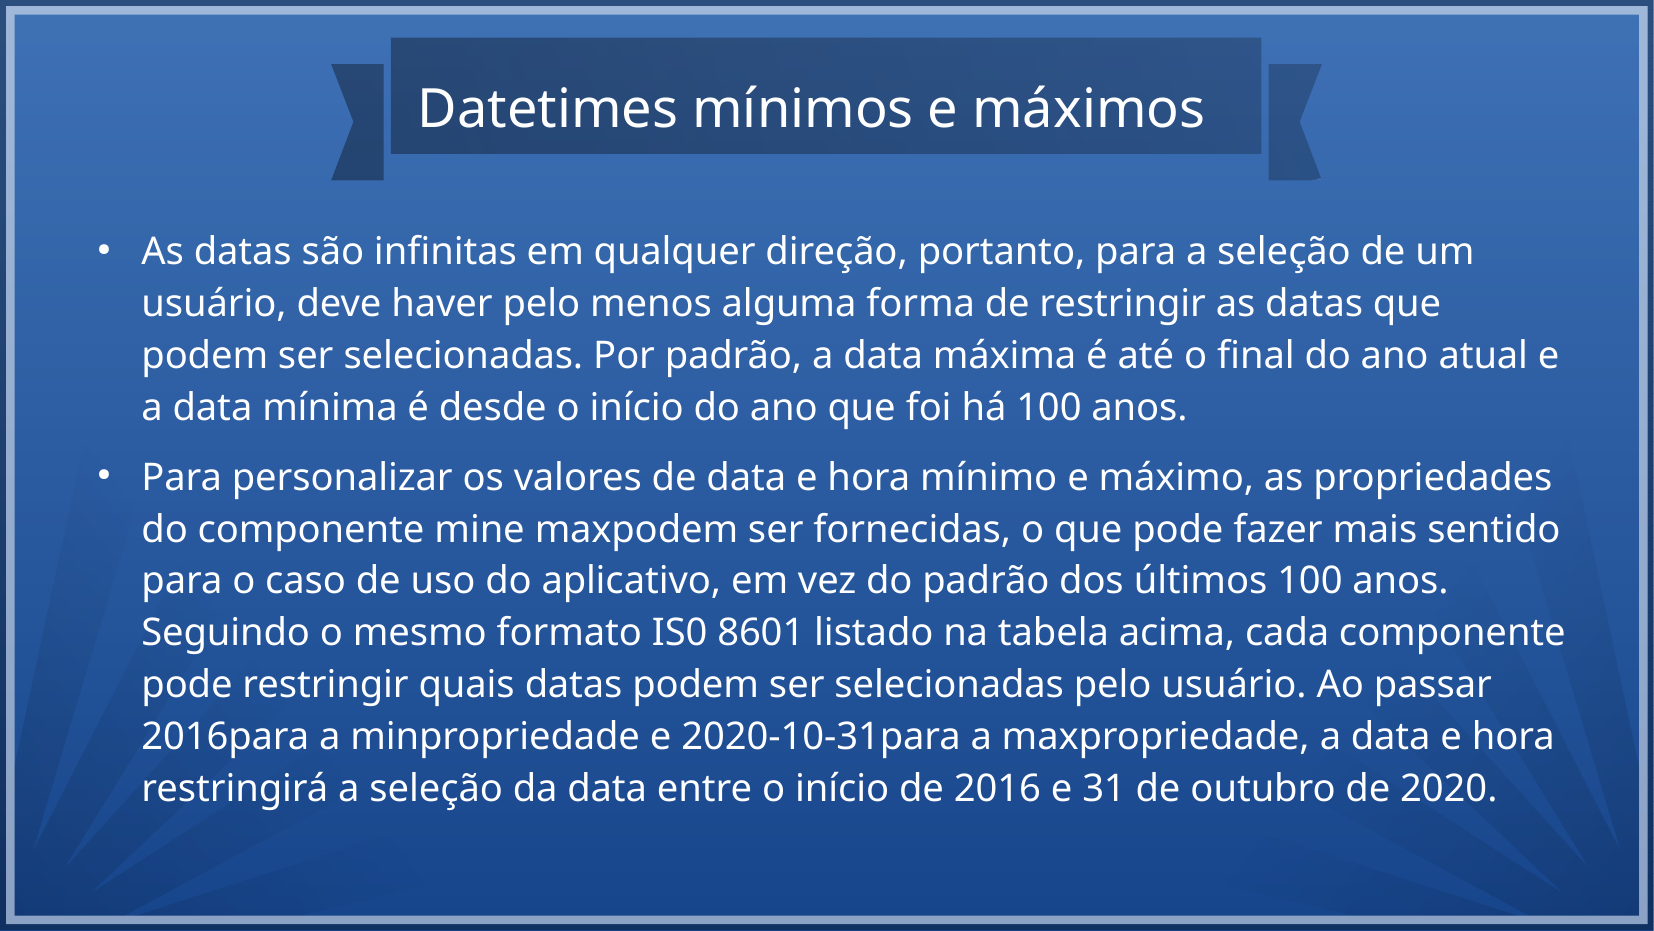

# Datetimes mínimos e máximos
As datas são infinitas em qualquer direção, portanto, para a seleção de um usuário, deve haver pelo menos alguma forma de restringir as datas que podem ser selecionadas. Por padrão, a data máxima é até o final do ano atual e a data mínima é desde o início do ano que foi há 100 anos.
Para personalizar os valores de data e hora mínimo e máximo, as propriedades do componente mine maxpodem ser fornecidas, o que pode fazer mais sentido para o caso de uso do aplicativo, em vez do padrão dos últimos 100 anos. Seguindo o mesmo formato IS0 8601 listado na tabela acima, cada componente pode restringir quais datas podem ser selecionadas pelo usuário. Ao passar 2016para a minpropriedade e 2020-10-31para a maxpropriedade, a data e hora restringirá a seleção da data entre o início de 2016 e 31 de outubro de 2020.